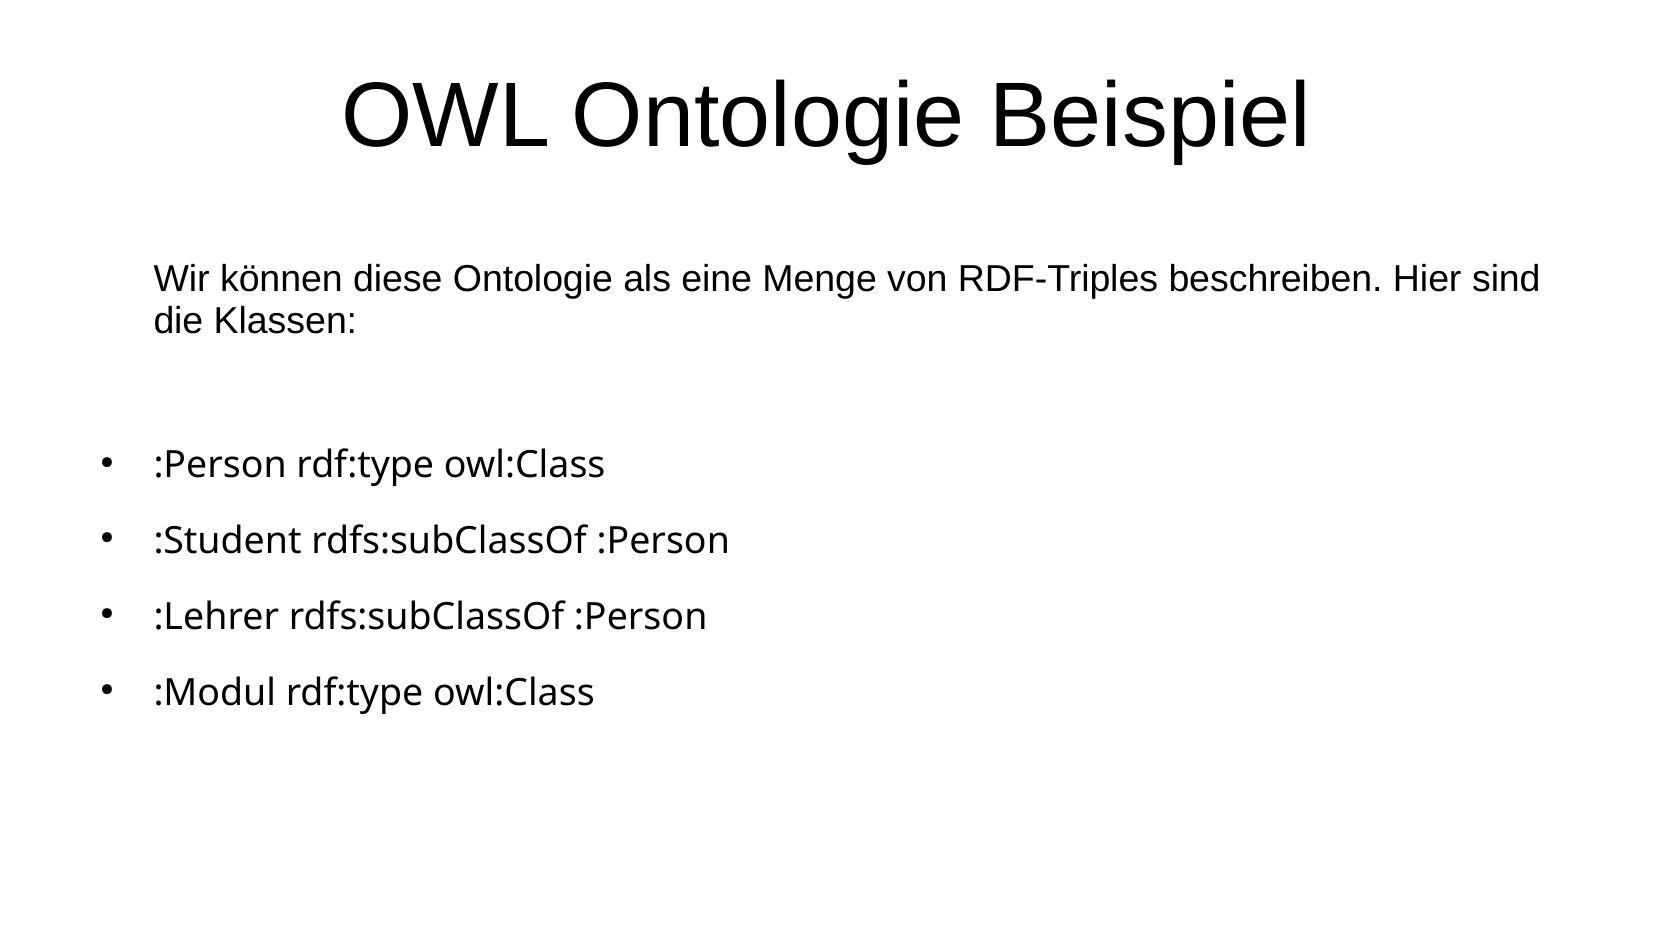

# OWL Ontologie Beispiel
Wir können diese Ontologie als eine Menge von RDF-Triples beschreiben. Hier sind die Klassen:
:Person rdf:type owl:Class
:Student rdfs:subClassOf :Person
:Lehrer rdfs:subClassOf :Person
:Modul rdf:type owl:Class